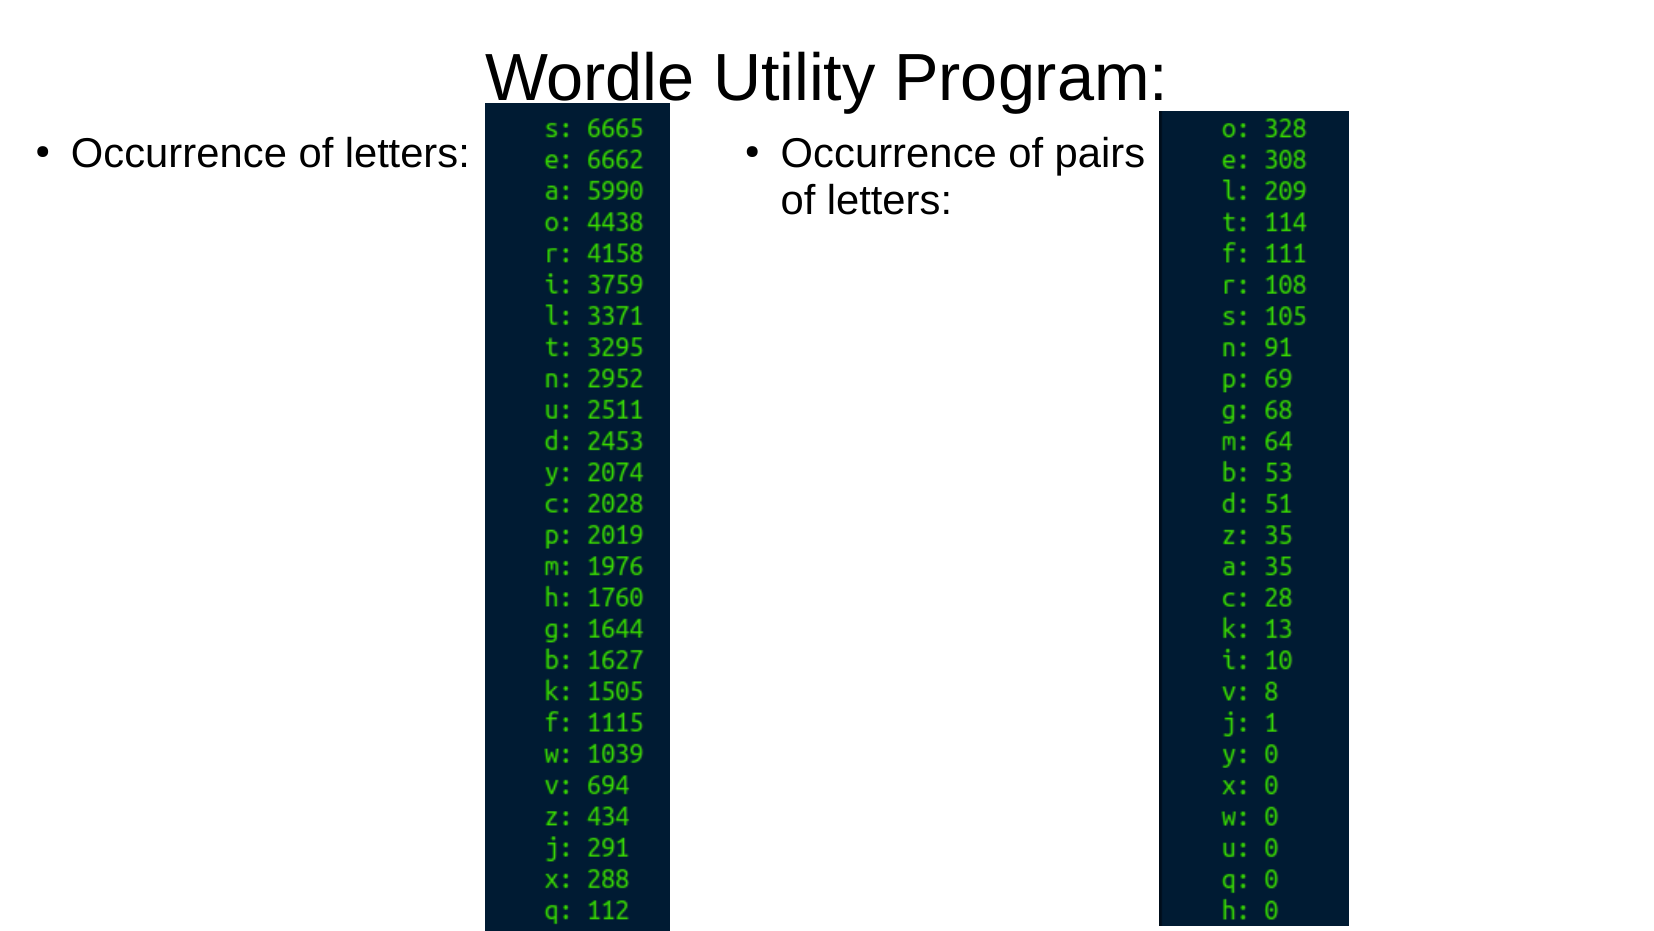

# Wordle Utility Program:
Occurrence of letters:
Occurrence of pairs of letters: